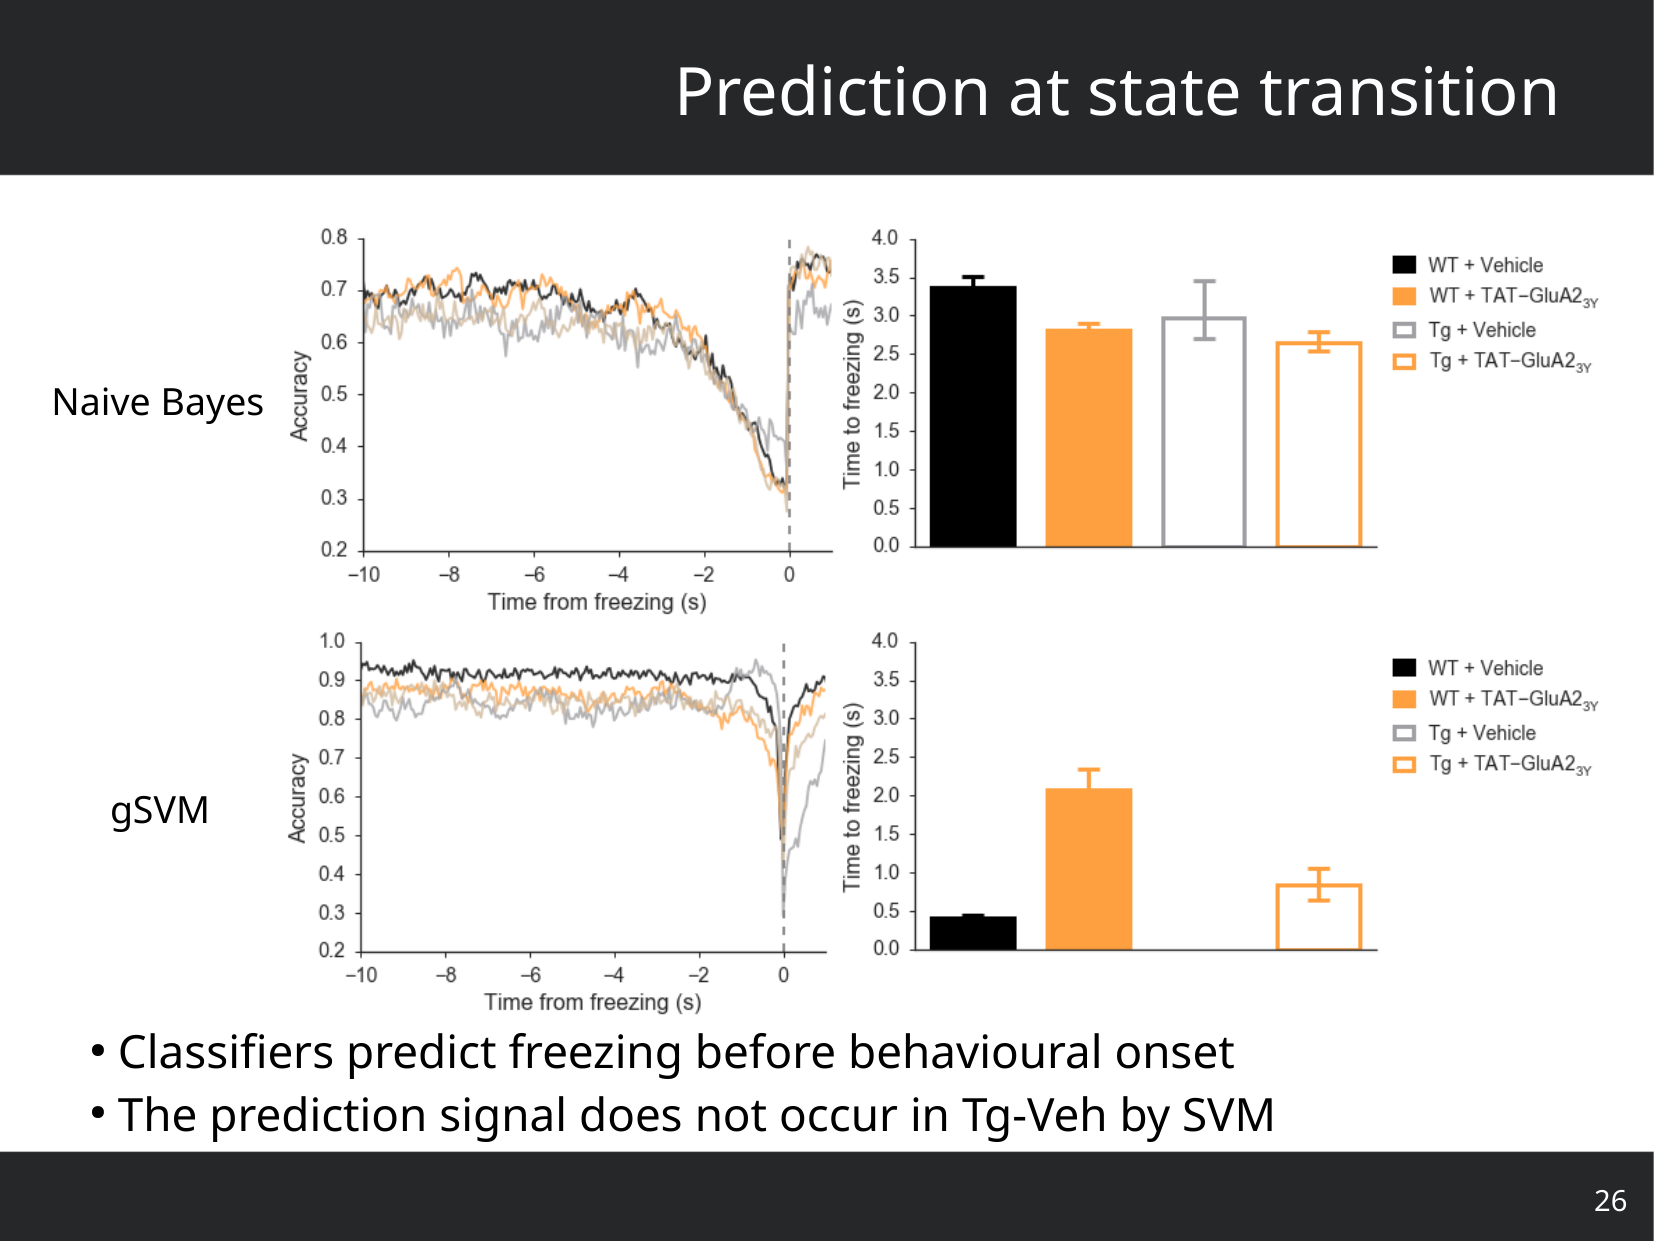

Prediction at state transition
Naive Bayes
gSVM
 Classifiers predict freezing before behavioural onset
 The prediction signal does not occur in Tg-Veh by SVM
26